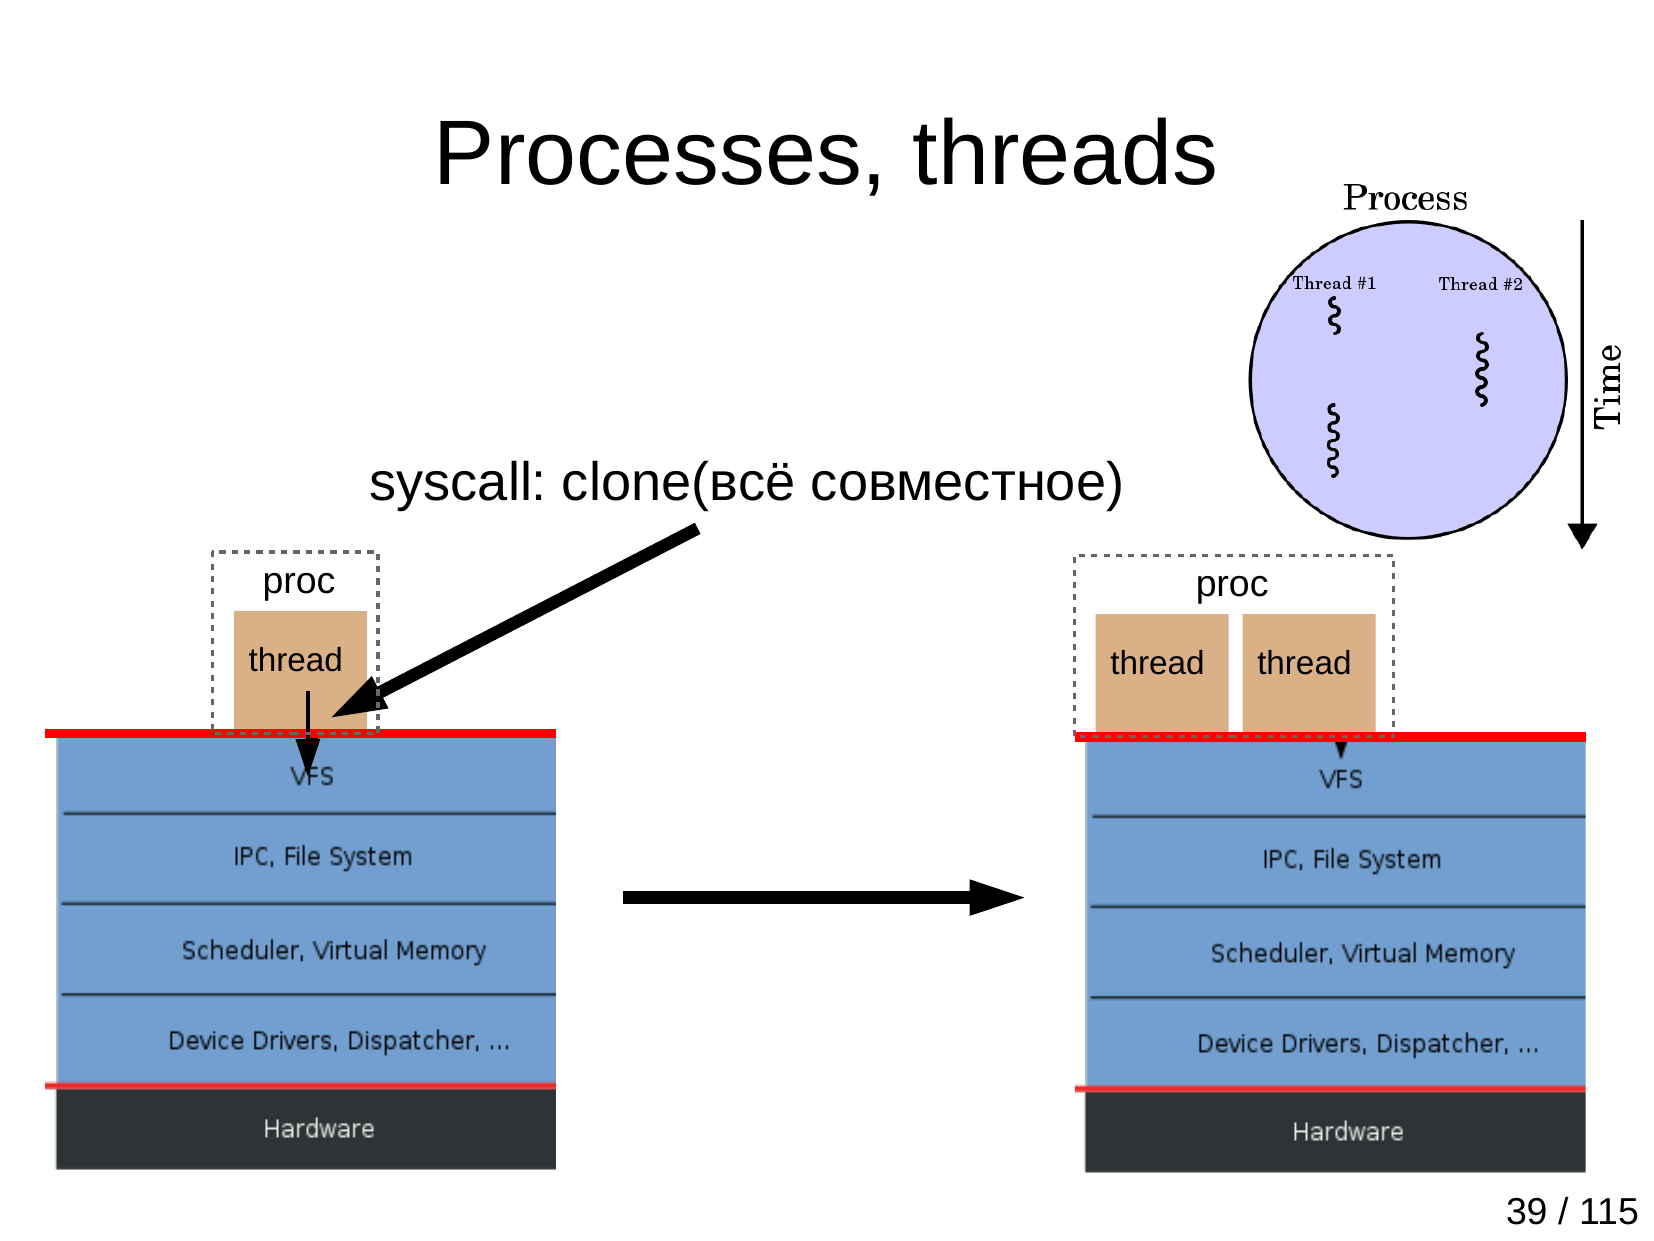

# Processes, threads
syscall: clone(всё совместное)
proc
proc
thread
thread
thread